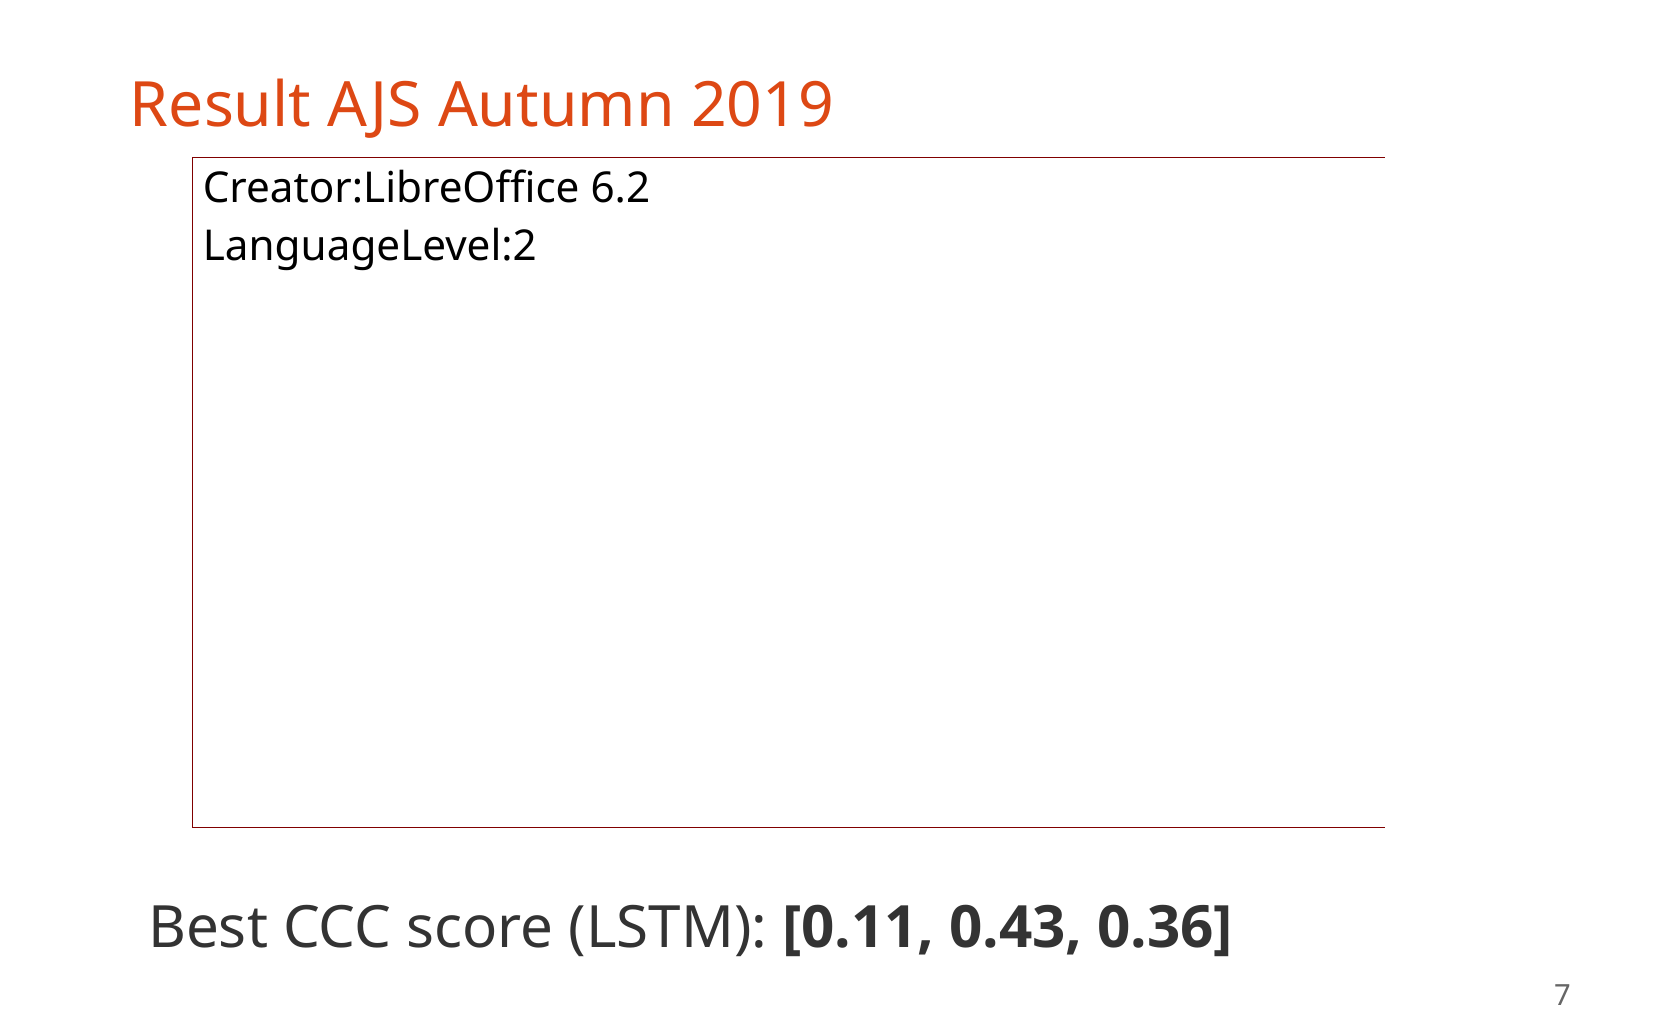

# Result AJS Autumn 2019
Best CCC score (LSTM): [0.11, 0.43, 0.36]
7